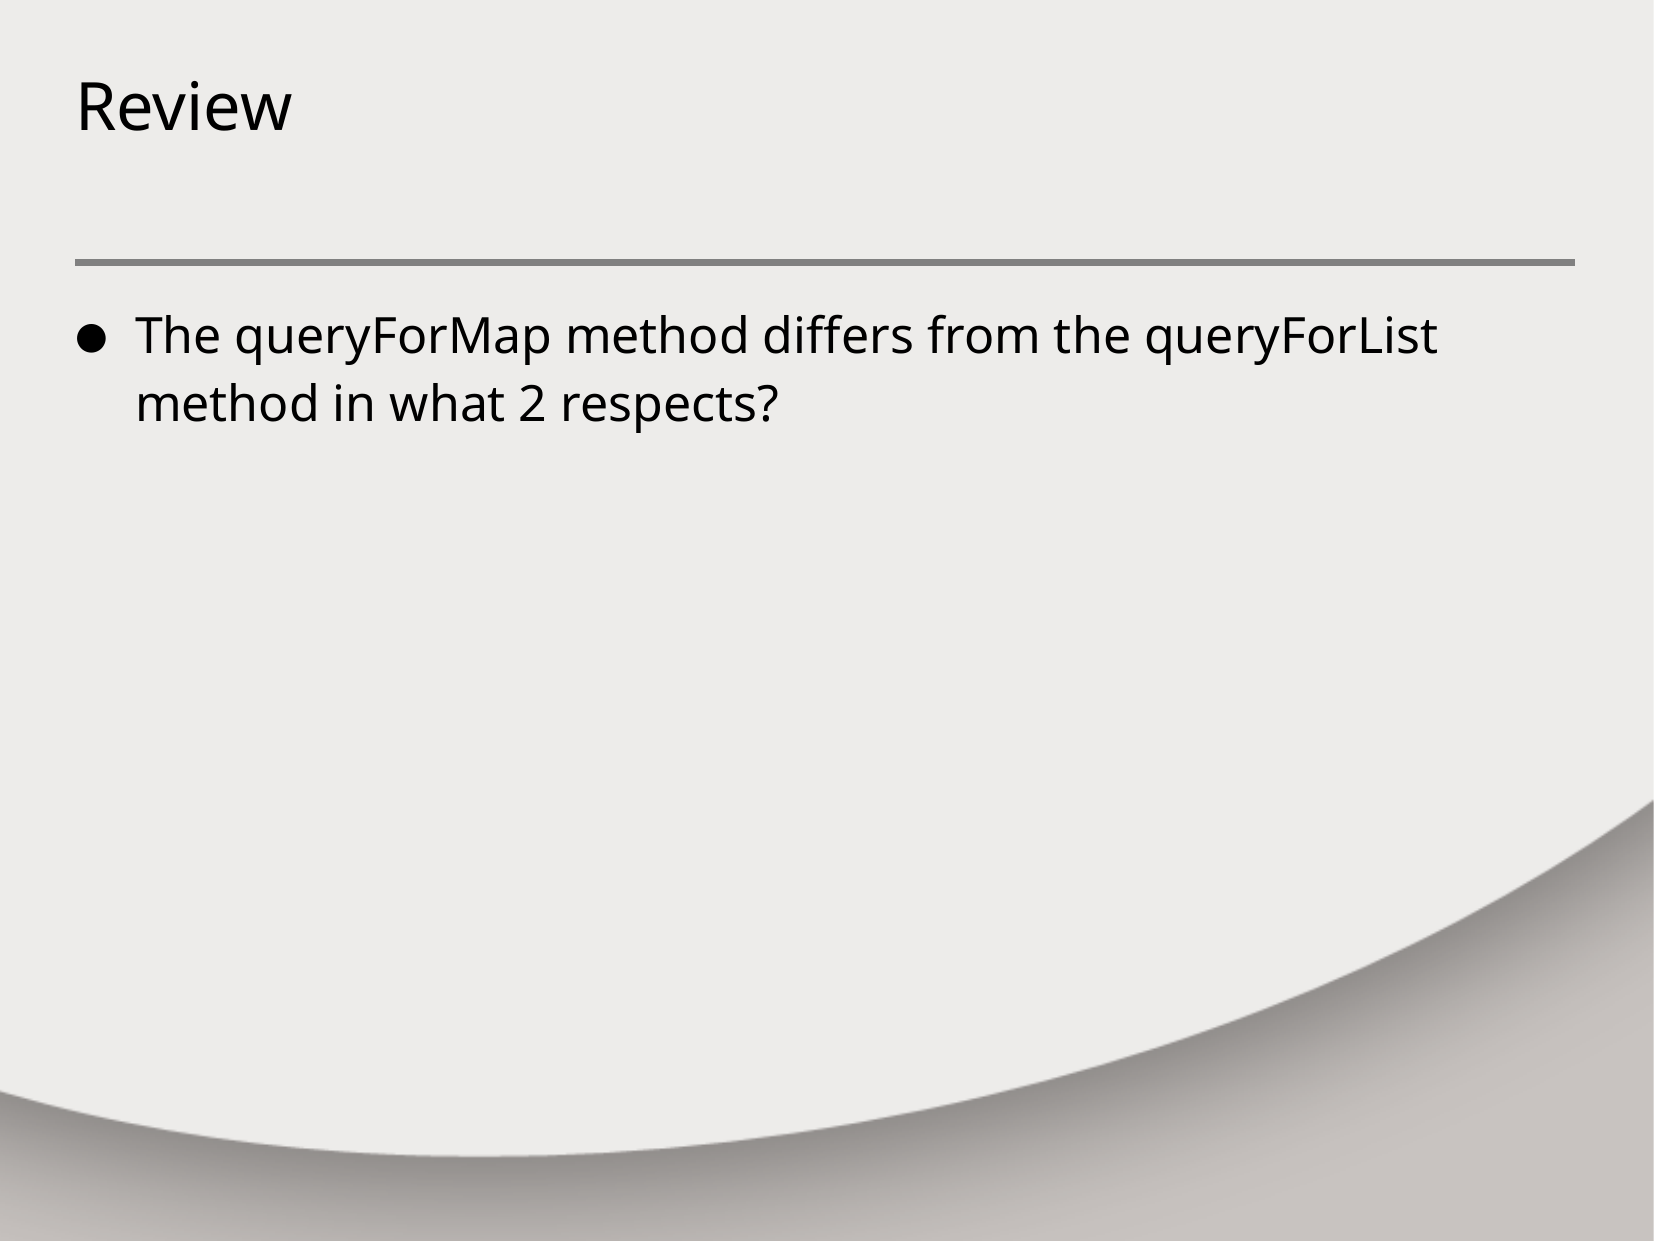

# Review
The queryForMap method differs from the queryForList method in what 2 respects?